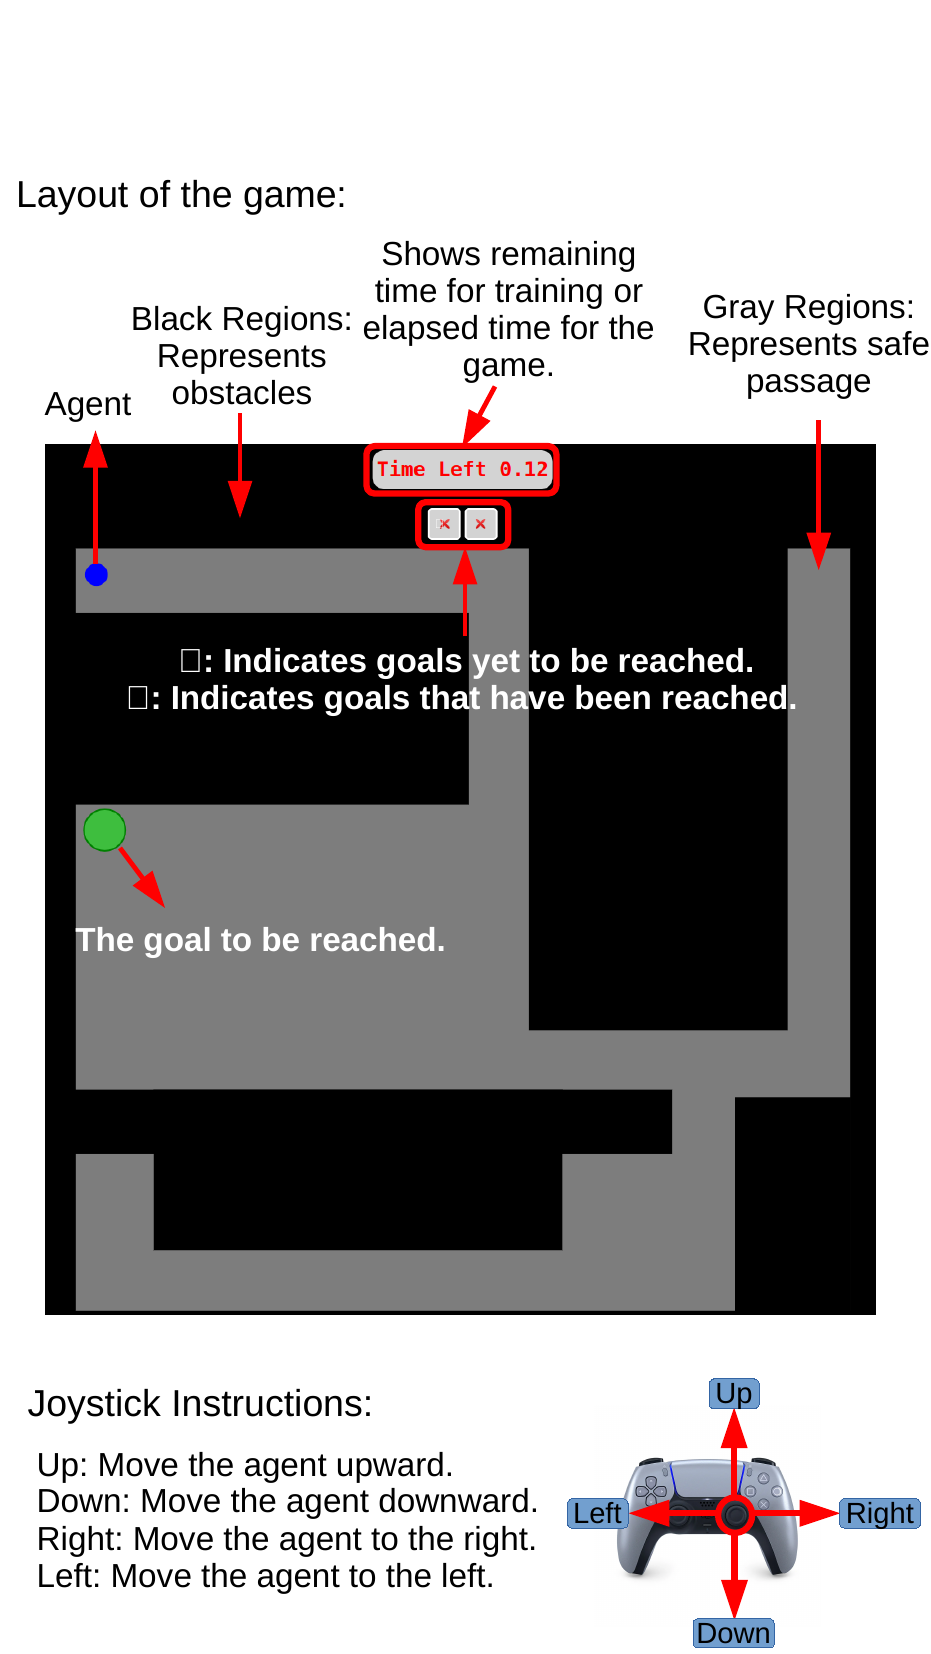

Layout of the game:
Shows remaining time for training or elapsed time for the game.
Gray Regions: Represents safe passage
Black Regions: Represents obstacles
Agent
✅
❌: Indicates goals yet to be reached.
✅: Indicates goals that have been reached.
The goal to be reached.
Joystick Instructions:
Up
Right
Left
Down
Up: Move the agent upward.
Down: Move the agent downward.
Right: Move the agent to the right.
Left: Move the agent to the left.